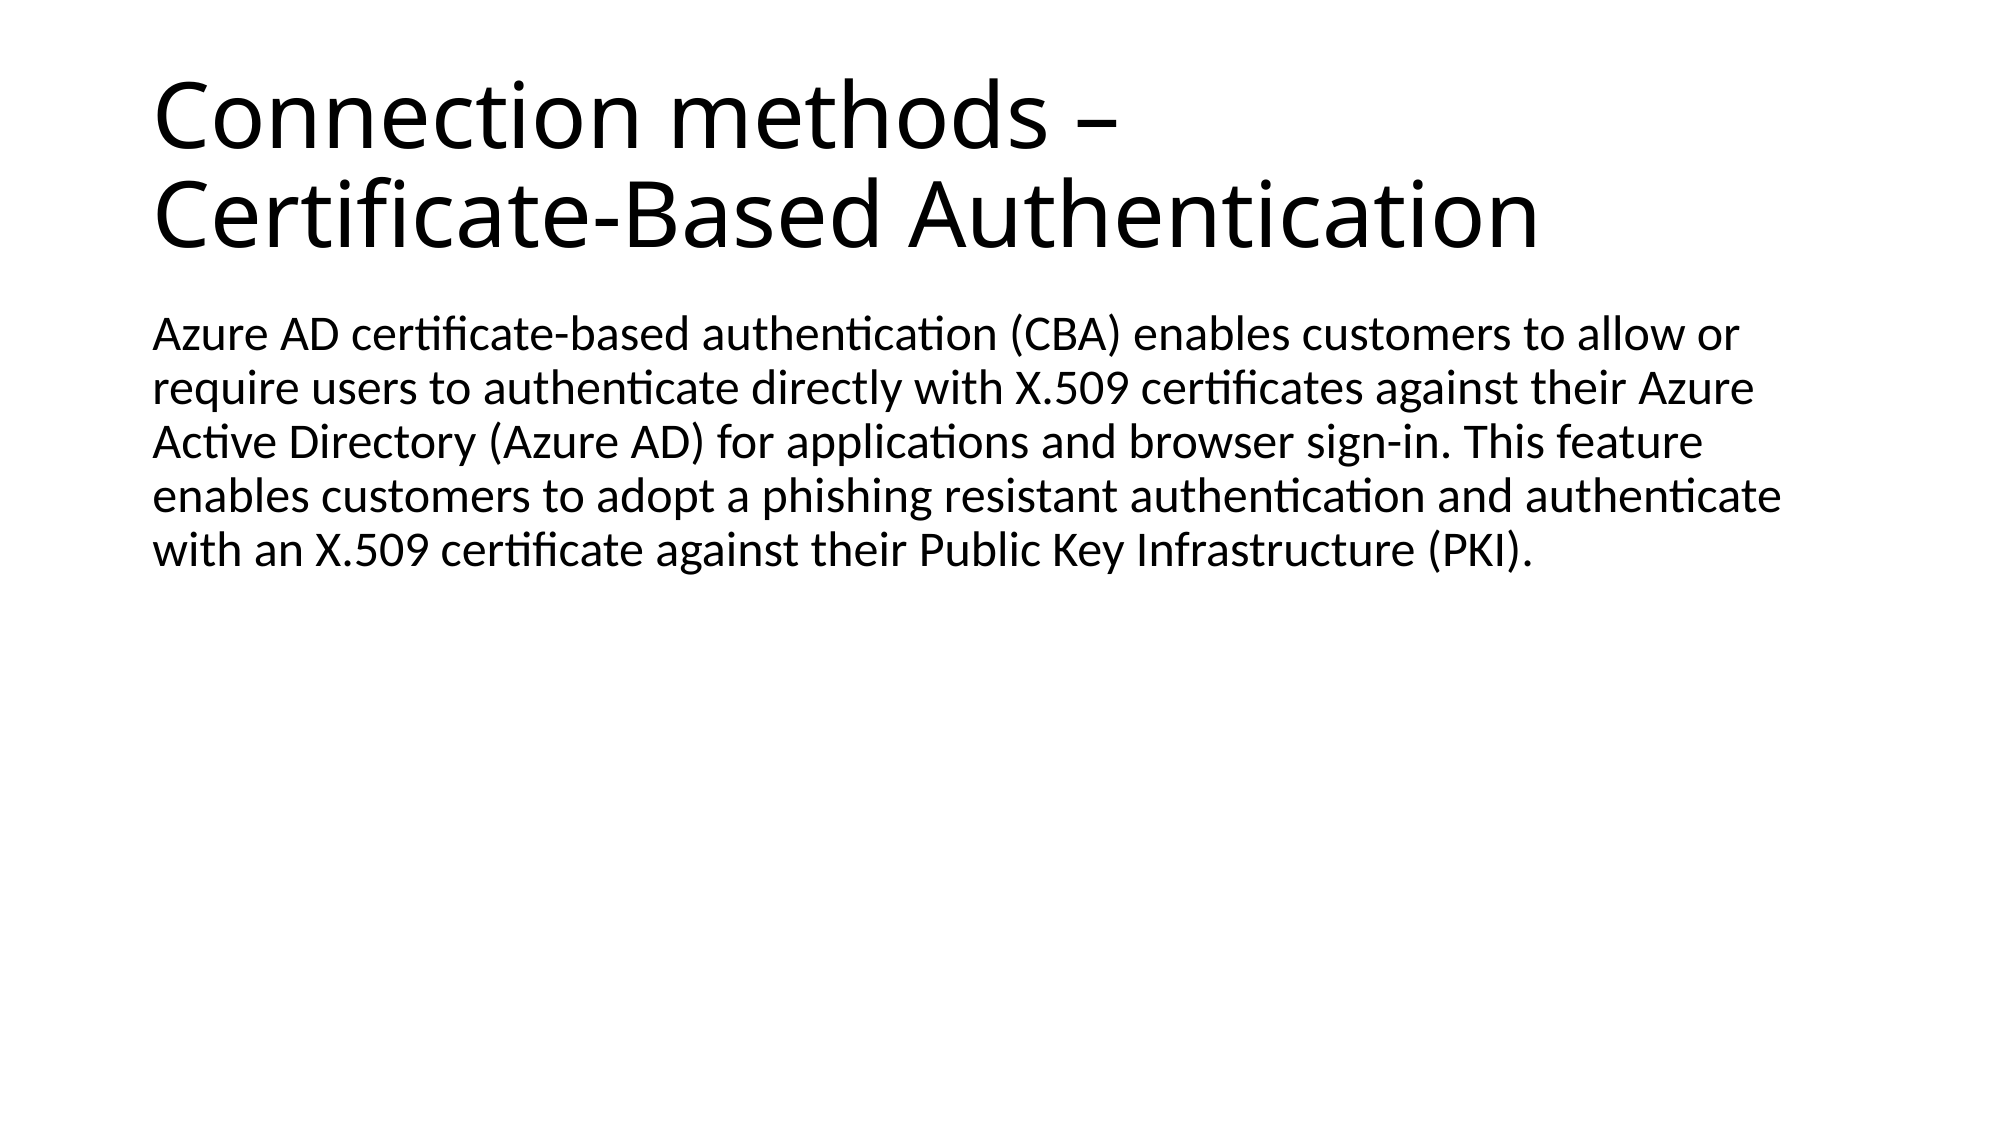

# Connection methods – Certificate-Based Authentication
Azure AD certificate-based authentication (CBA) enables customers to allow or require users to authenticate directly with X.509 certificates against their Azure Active Directory (Azure AD) for applications and browser sign-in. This feature enables customers to adopt a phishing resistant authentication and authenticate with an X.509 certificate against their Public Key Infrastructure (PKI).